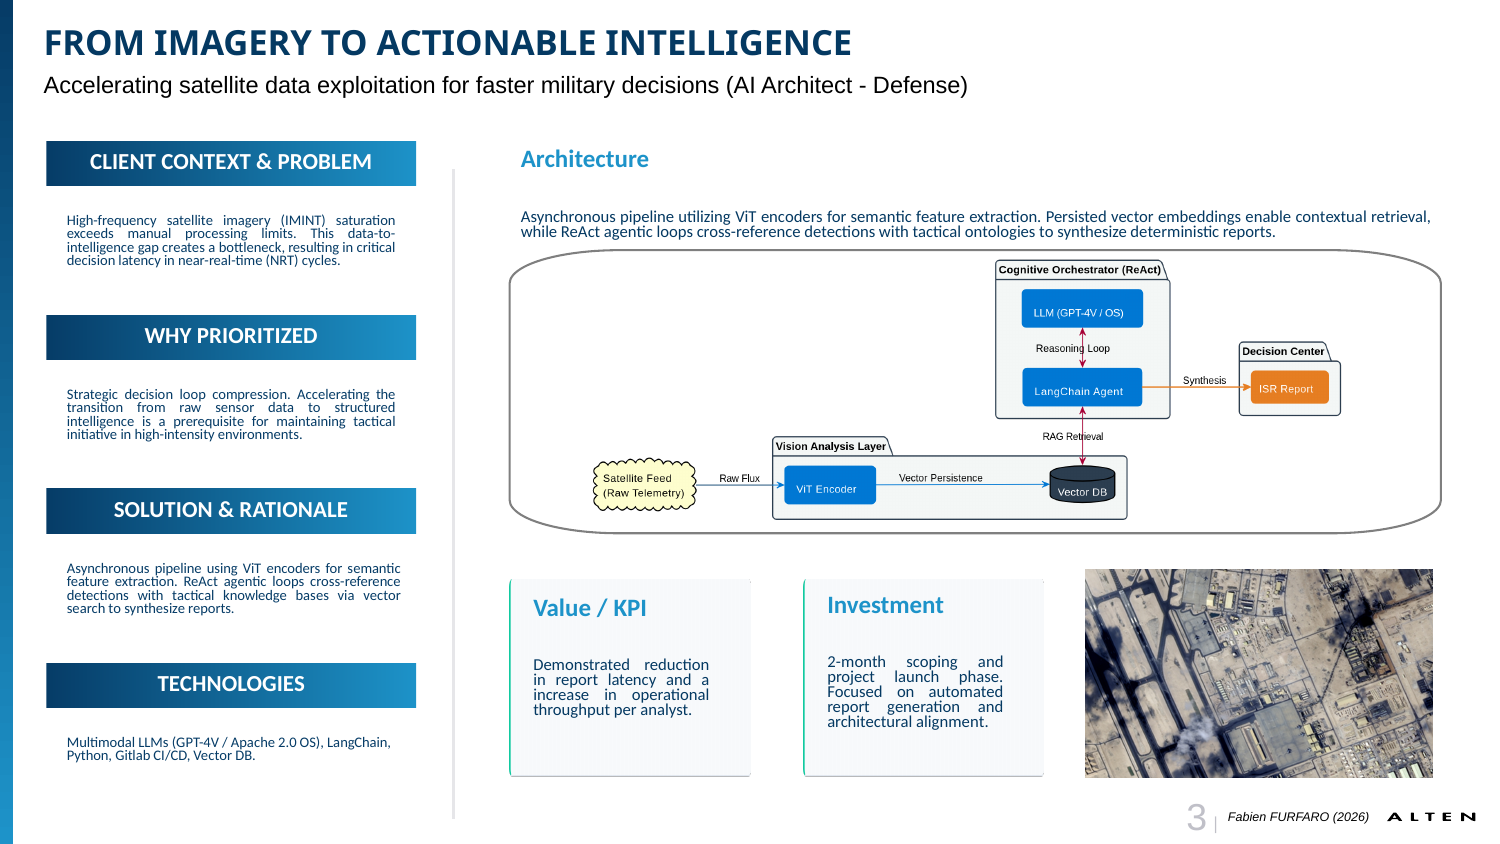

Fabien FURFARO (2026)
# From Imagery to Actionable Intelligence
Accelerating satellite data exploitation for faster military decisions (AI Architect - Defense)
Client Context & Problem
Architecture
Asynchronous pipeline utilizing ViT encoders for semantic feature extraction. Persisted vector embeddings enable contextual retrieval, while ReAct agentic loops cross-reference detections with tactical ontologies to synthesize deterministic reports.
High-frequency satellite imagery (IMINT) saturation exceeds manual processing limits. This data-to-intelligence gap creates a bottleneck, resulting in critical decision latency in near-real-time (NRT) cycles.
Why Prioritized
Strategic decision loop compression. Accelerating the transition from raw sensor data to structured intelligence is a prerequisite for maintaining tactical initiative in high-intensity environments.
Solution & Rationale
Asynchronous pipeline using ViT encoders for semantic feature extraction. ReAct agentic loops cross-reference detections with tactical knowledge bases via vector search to synthesize reports.
Investment
2-month scoping and project launch phase. Focused on automated report generation and architectural alignment.
Value / KPI
Demonstrated reduction in report latency and a increase in operational throughput per analyst.
Technologies
Multimodal LLMs (GPT-4V / Apache 2.0 OS), LangChain, Python, Gitlab CI/CD, Vector DB.
Fabien FURFARO (2026)